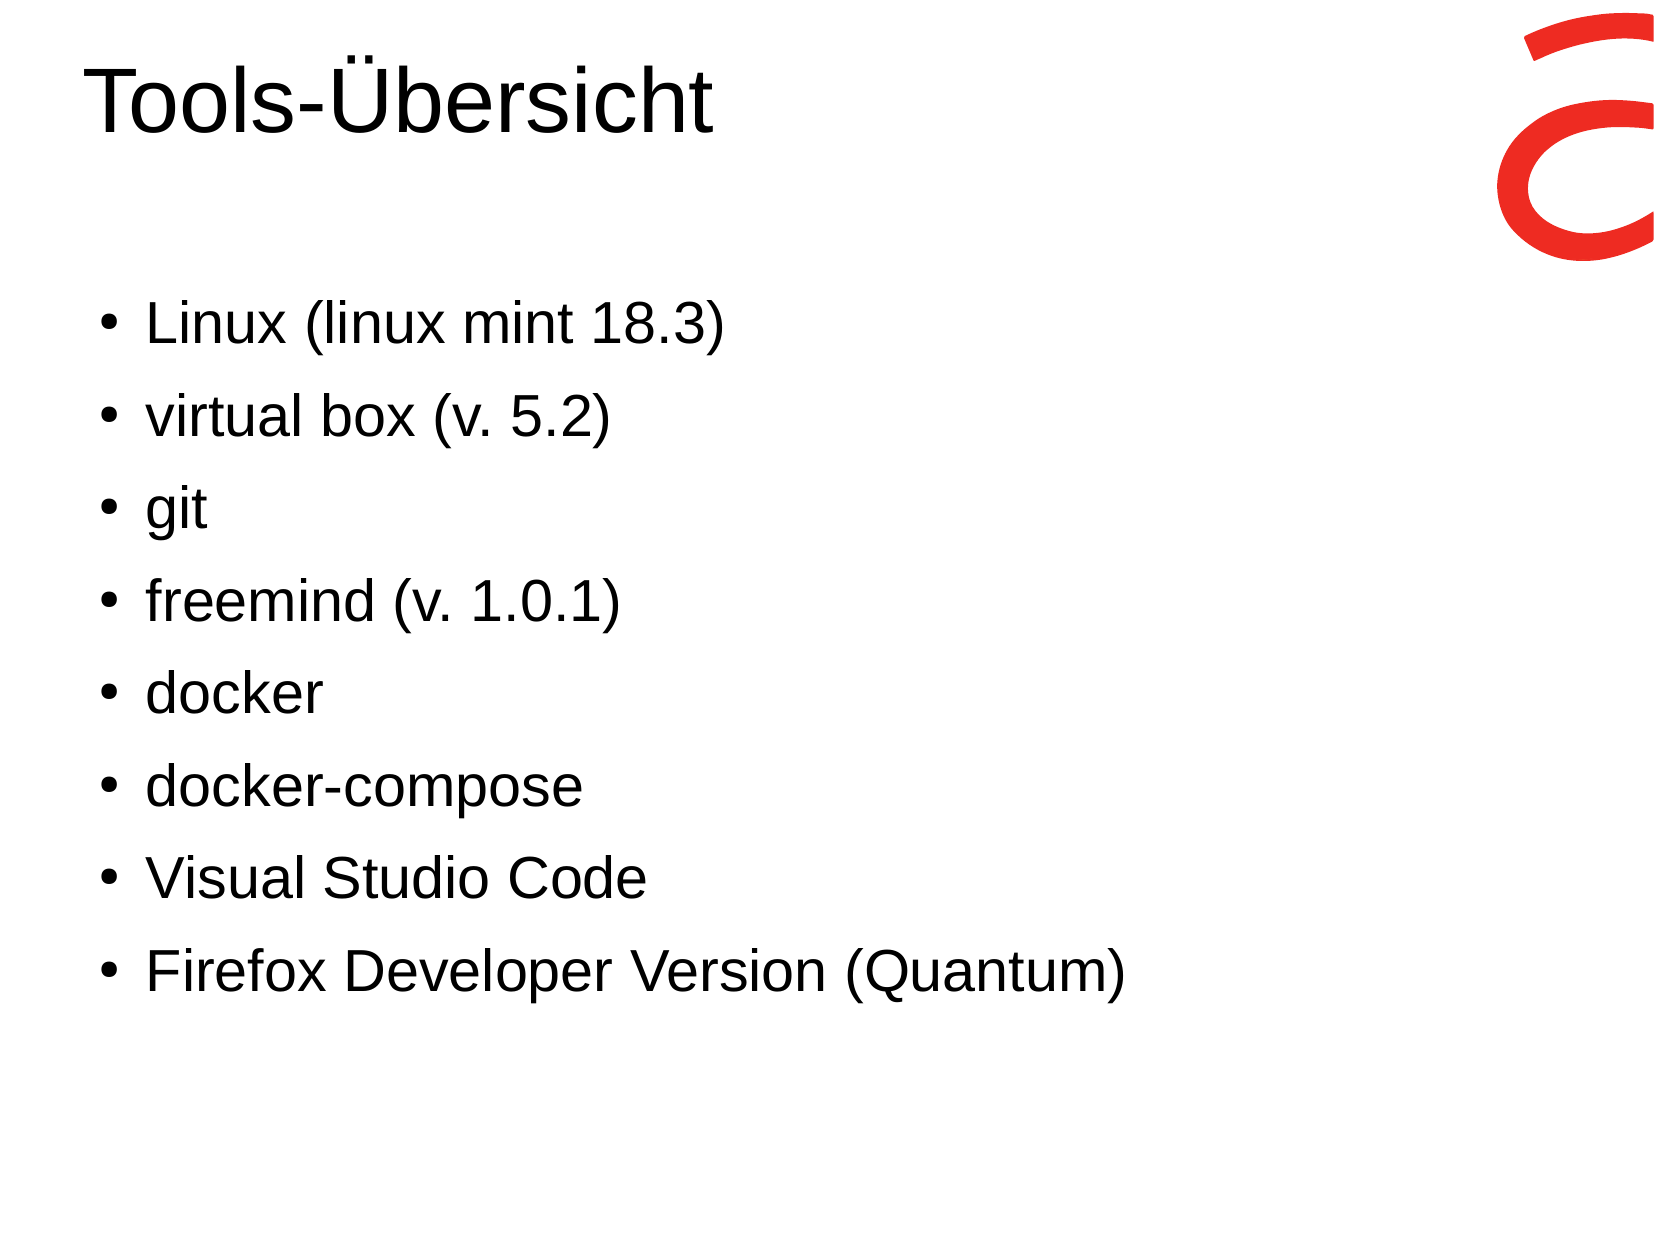

# Tools-Übersicht
Linux (linux mint 18.3)
virtual box (v. 5.2)
git
freemind (v. 1.0.1)
docker
docker-compose
Visual Studio Code
Firefox Developer Version (Quantum)